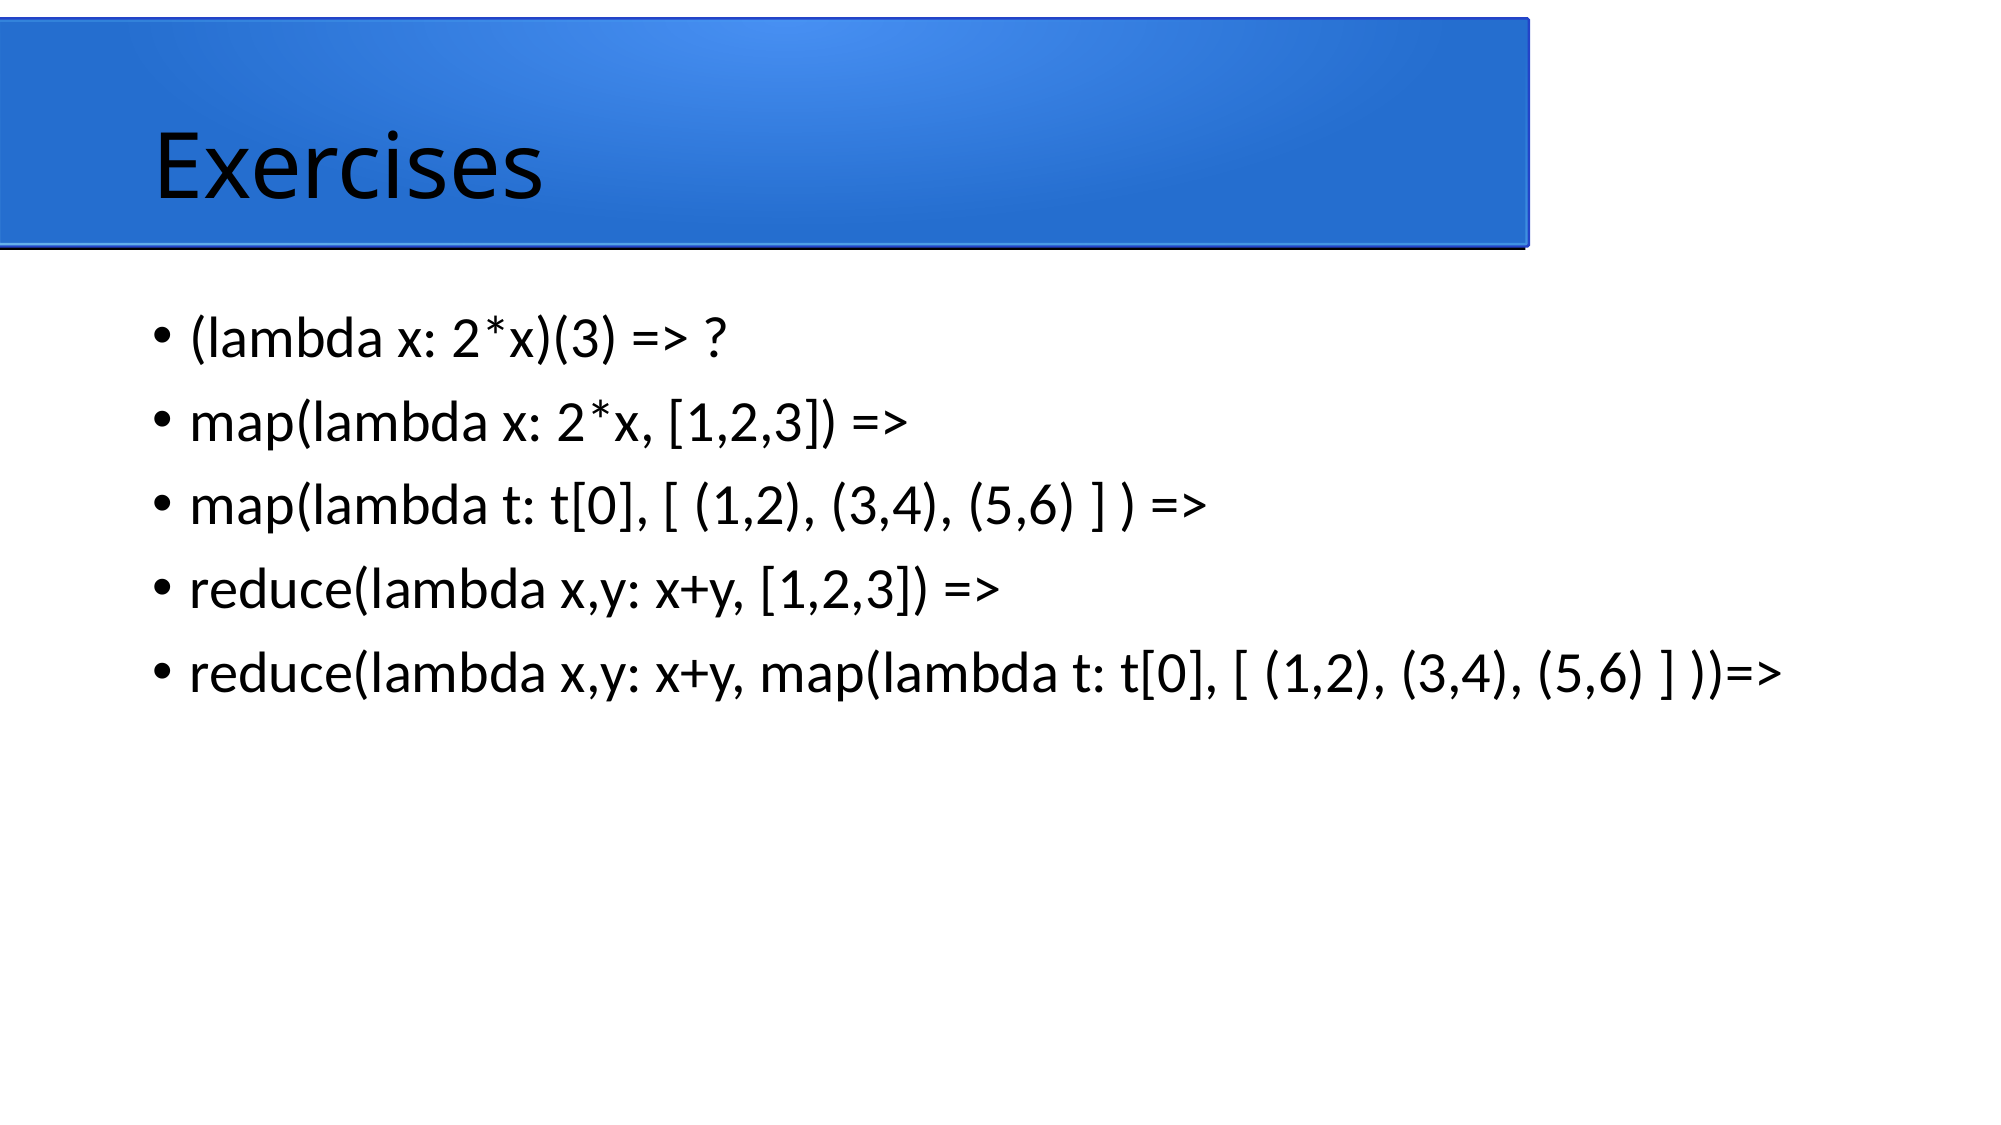

# Exercises
(lambda x: 2*x)(3) => ?
map(lambda x: 2*x, [1,2,3]) =>
map(lambda t: t[0], [ (1,2), (3,4), (5,6) ] ) =>
reduce(lambda x,y: x+y, [1,2,3]) =>
reduce(lambda x,y: x+y, map(lambda t: t[0], [ (1,2), (3,4), (5,6) ] ))=>